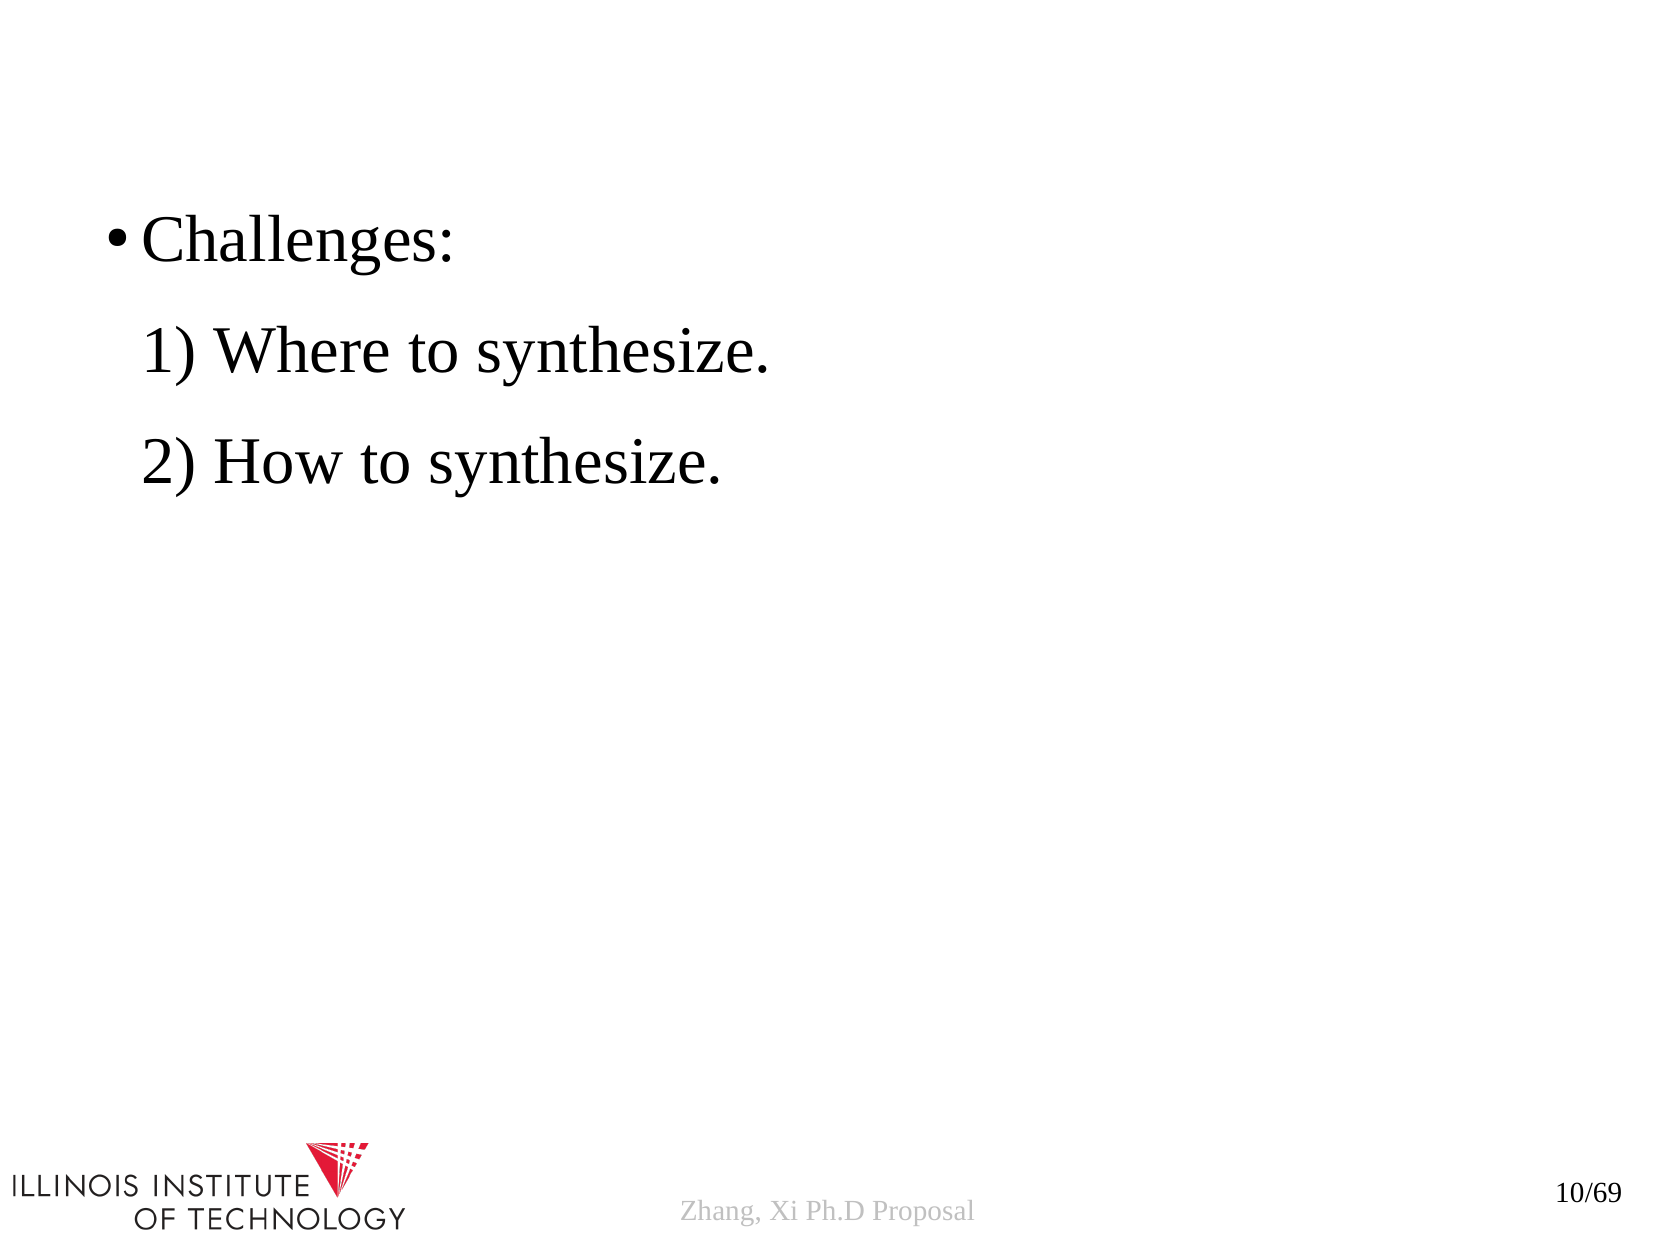

Challenges:
 Where to synthesize.
 How to synthesize.
10
Zhang, Xi Ph.D Proposal